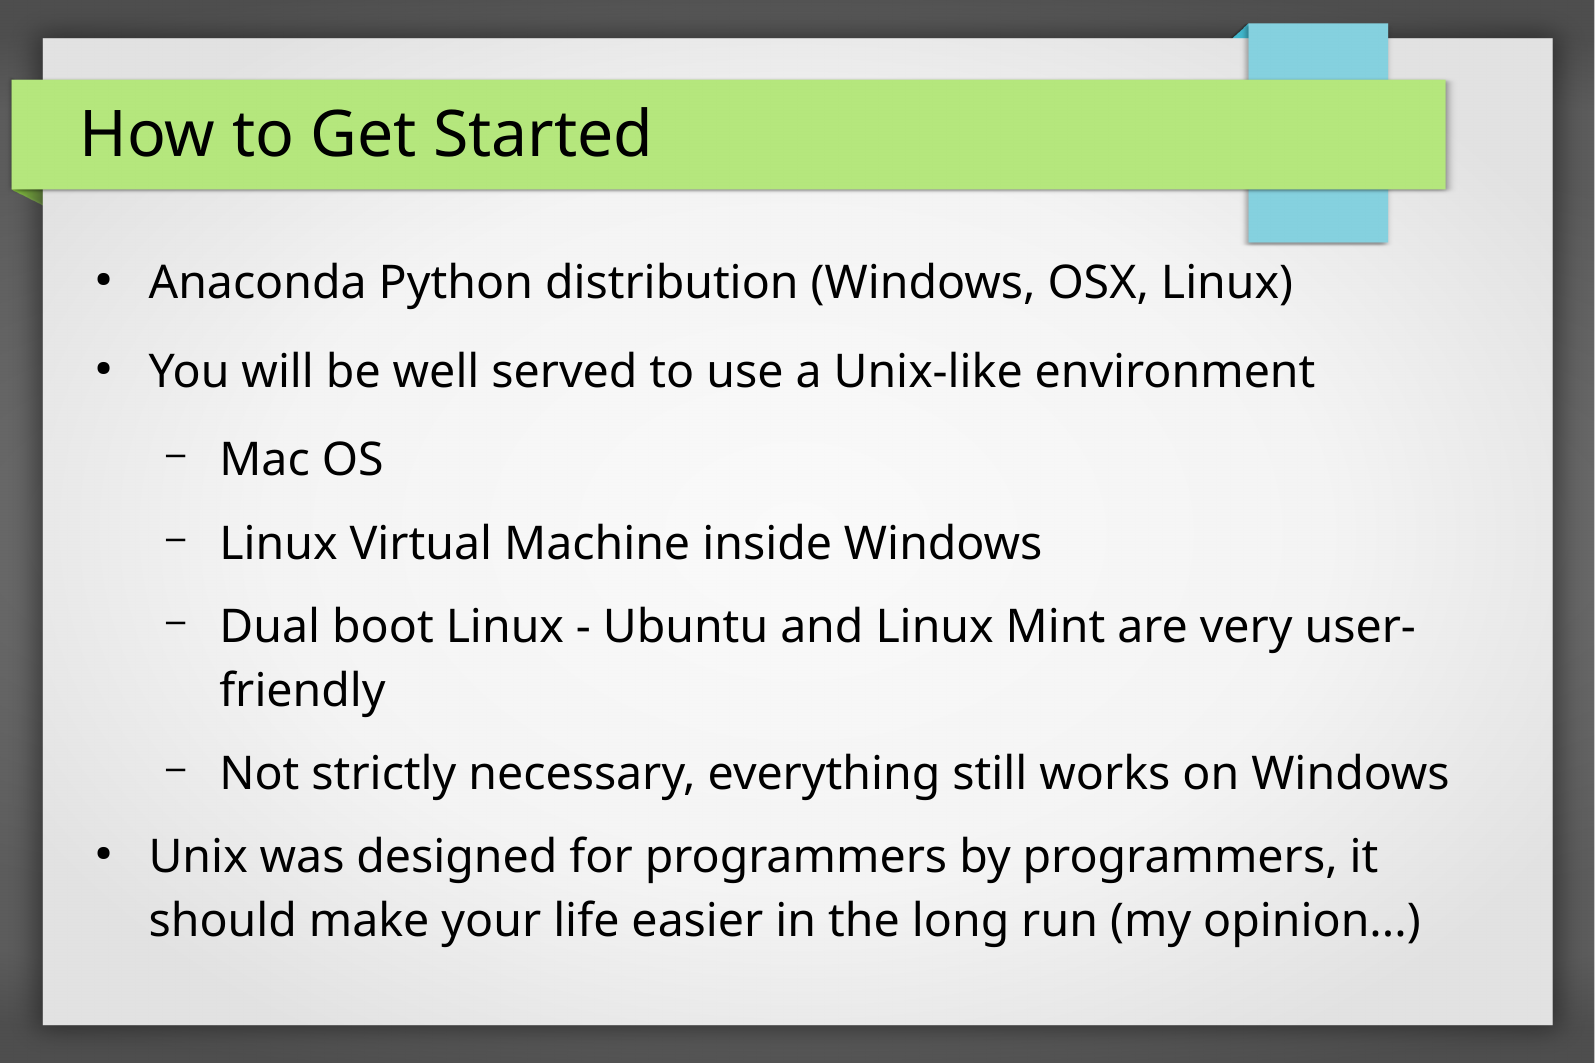

# How to Get Started
Anaconda Python distribution (Windows, OSX, Linux)
You will be well served to use a Unix-like environment
Mac OS
Linux Virtual Machine inside Windows
Dual boot Linux - Ubuntu and Linux Mint are very user-friendly
Not strictly necessary, everything still works on Windows
Unix was designed for programmers by programmers, it should make your life easier in the long run (my opinion...)